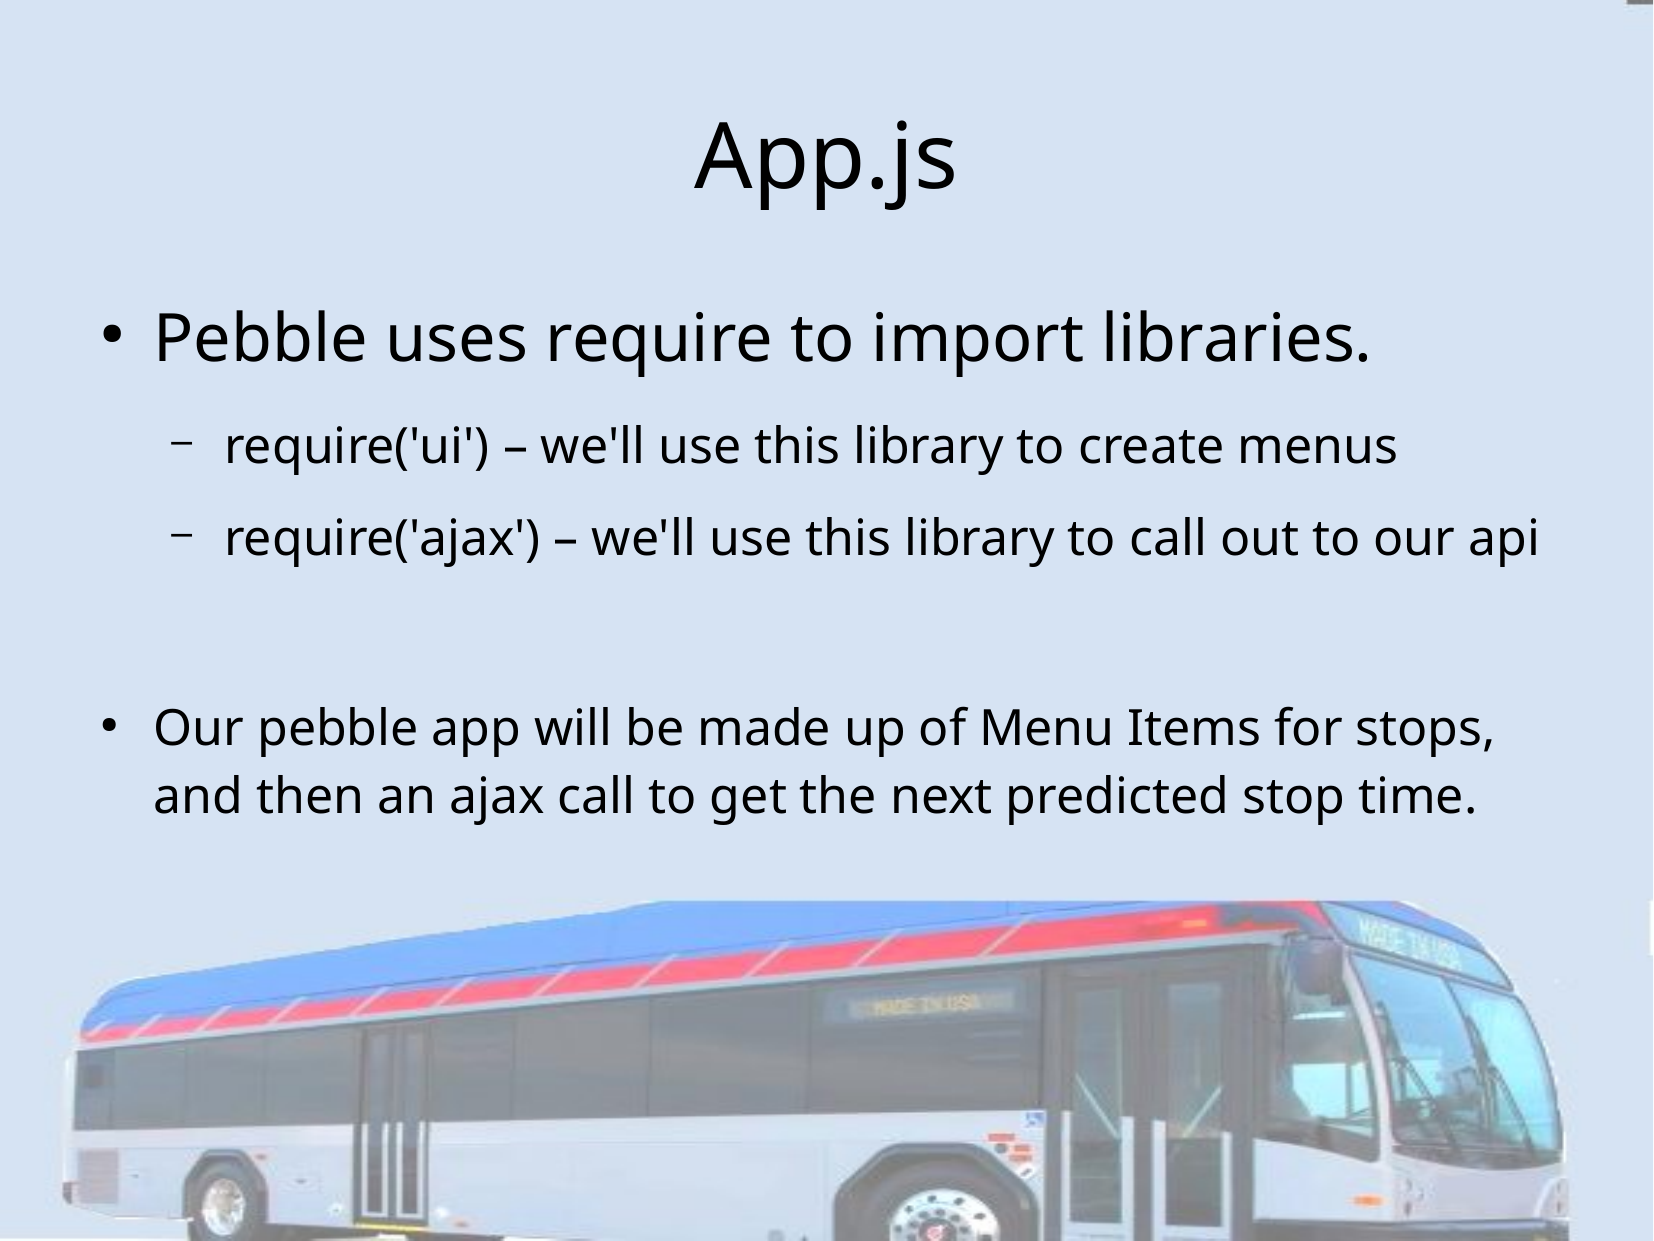

# App.js
Pebble uses require to import libraries.
require('ui') – we'll use this library to create menus
require('ajax') – we'll use this library to call out to our api
Our pebble app will be made up of Menu Items for stops, and then an ajax call to get the next predicted stop time.